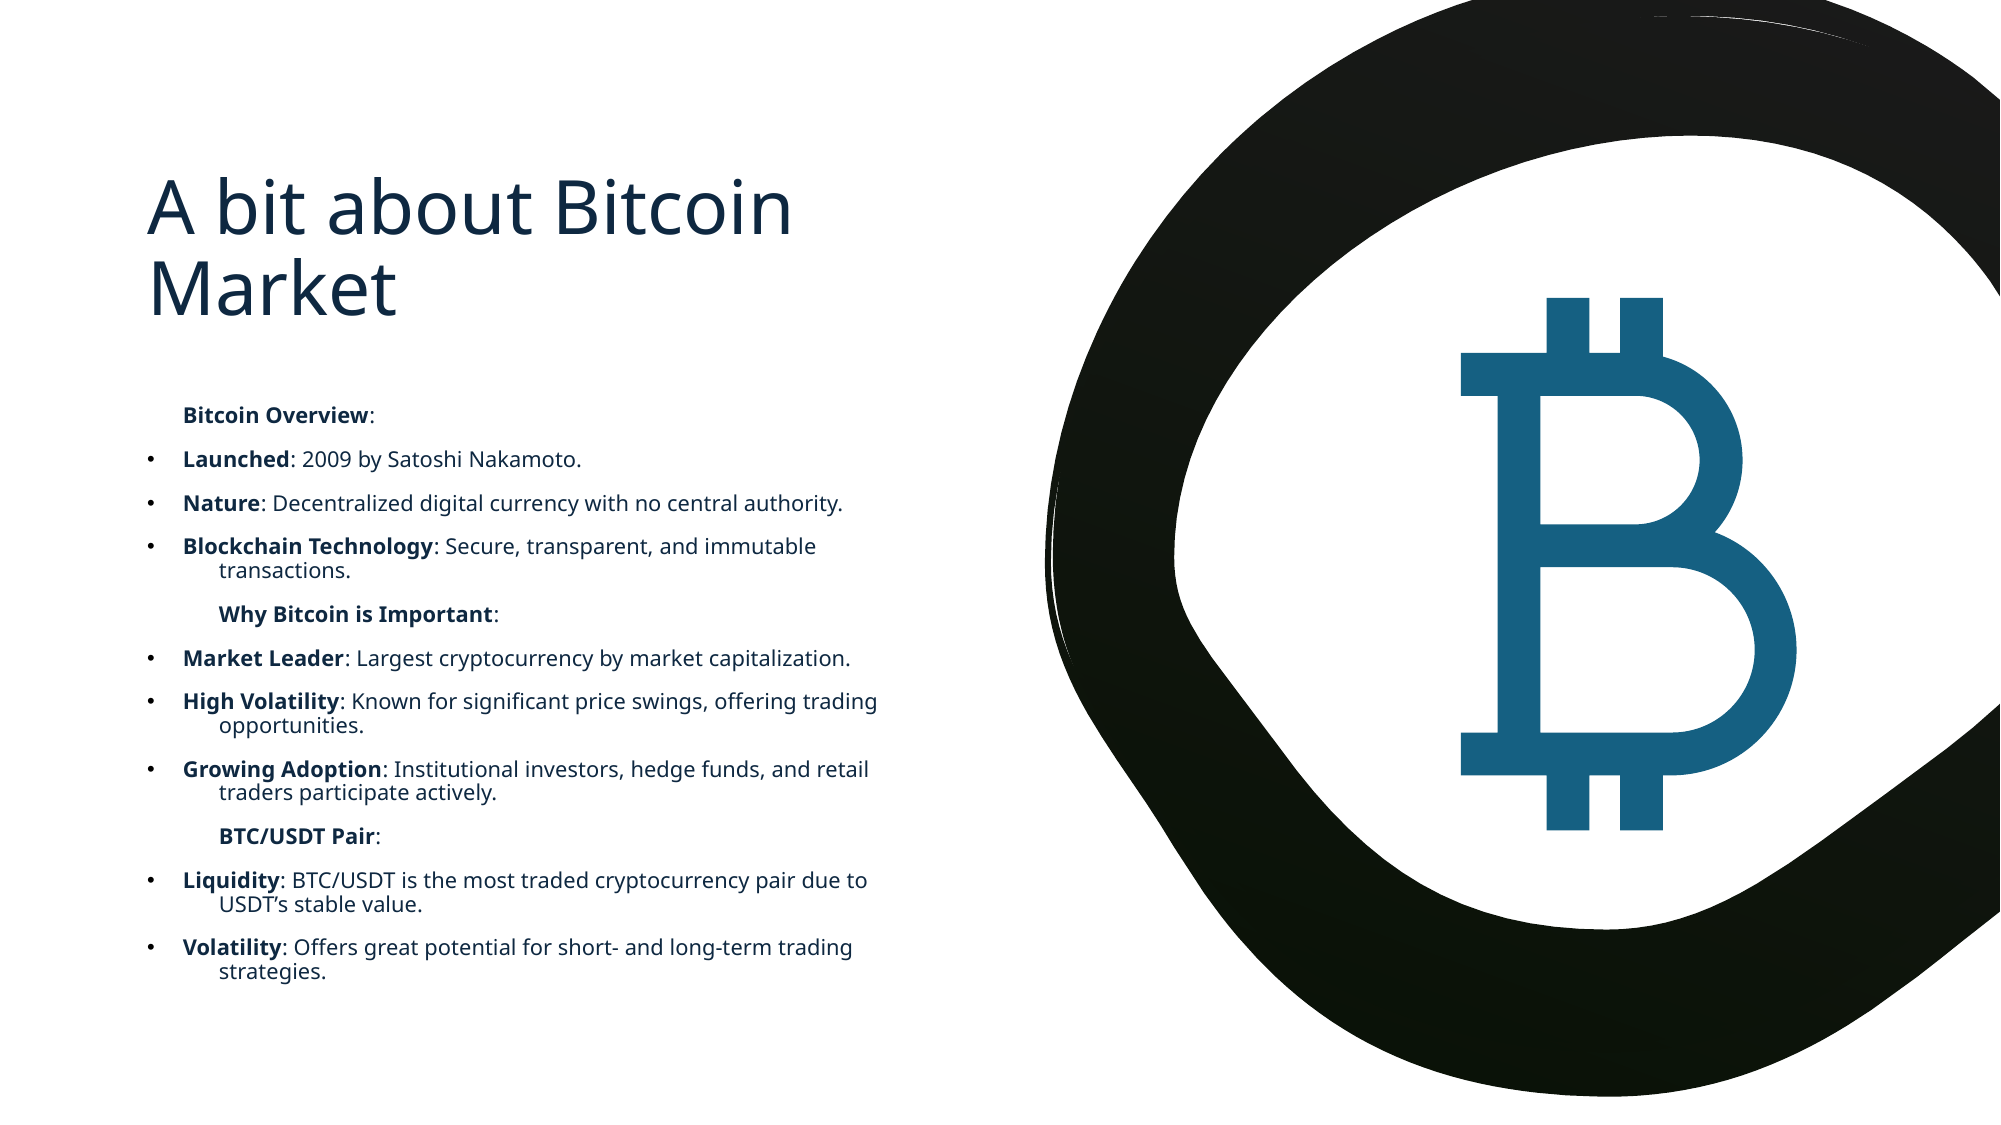

# A bit about Bitcoin Market
Bitcoin Overview:
Launched: 2009 by Satoshi Nakamoto.
Nature: Decentralized digital currency with no central authority.
Blockchain Technology: Secure, transparent, and immutable transactions.
Why Bitcoin is Important:
Market Leader: Largest cryptocurrency by market capitalization.
High Volatility: Known for significant price swings, offering trading opportunities.
Growing Adoption: Institutional investors, hedge funds, and retail traders participate actively.
BTC/USDT Pair:
Liquidity: BTC/USDT is the most traded cryptocurrency pair due to USDT’s stable value.
Volatility: Offers great potential for short- and long-term trading strategies.